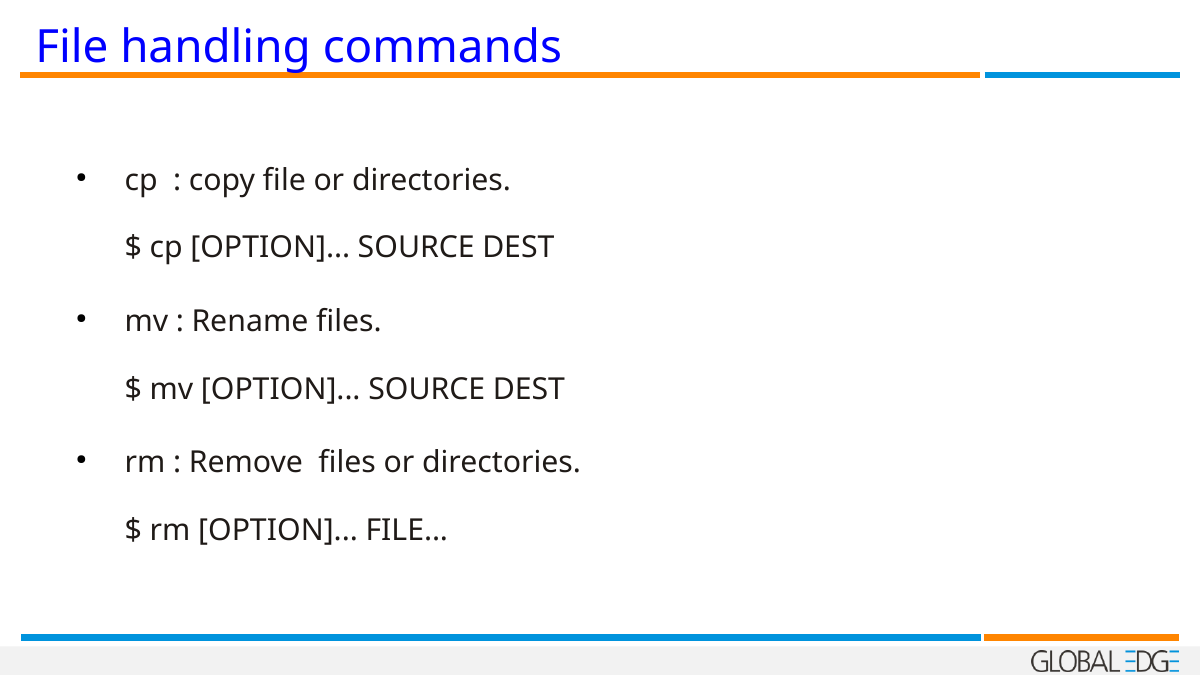

# File handling commands
cp : copy file or directories.
$ cp [OPTION]... SOURCE DEST
mv : Rename files.
$ mv [OPTION]... SOURCE DEST
rm : Remove files or directories.
$ rm [OPTION]... FILE...